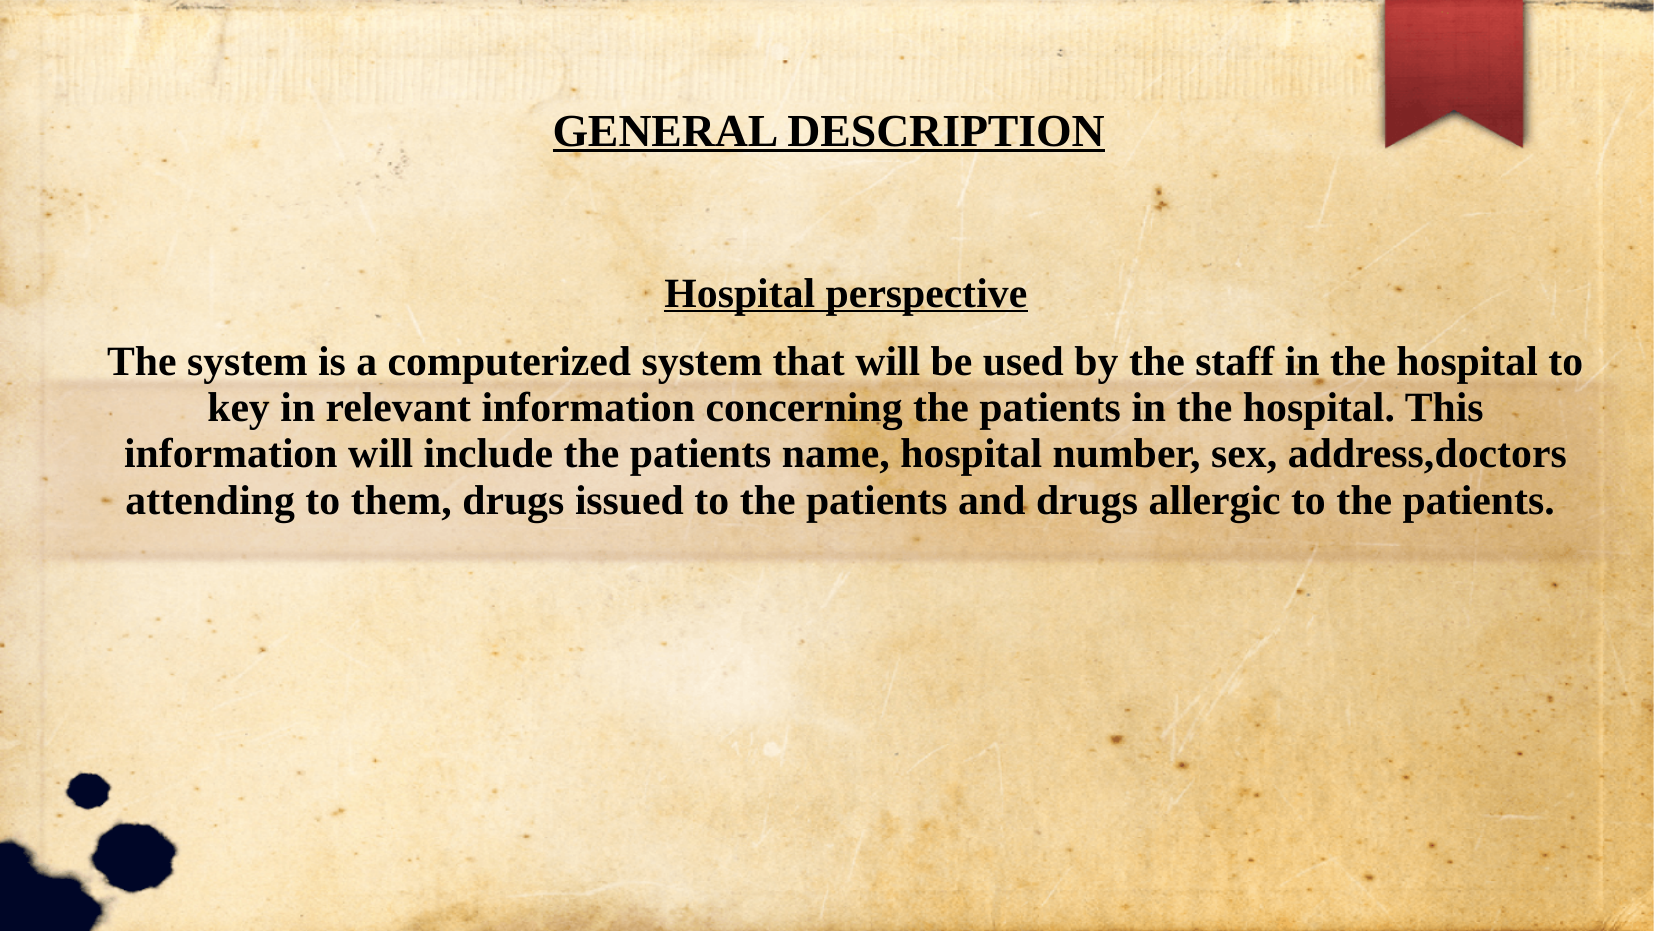

# GENERAL DESCRIPTION
Hospital perspective
The system is a computerized system that will be used by the staff in the hospital to key in relevant information concerning the patients in the hospital. This information will include the patients name, hospital number, sex, address,doctors attending to them, drugs issued to the patients and drugs allergic to the patients.